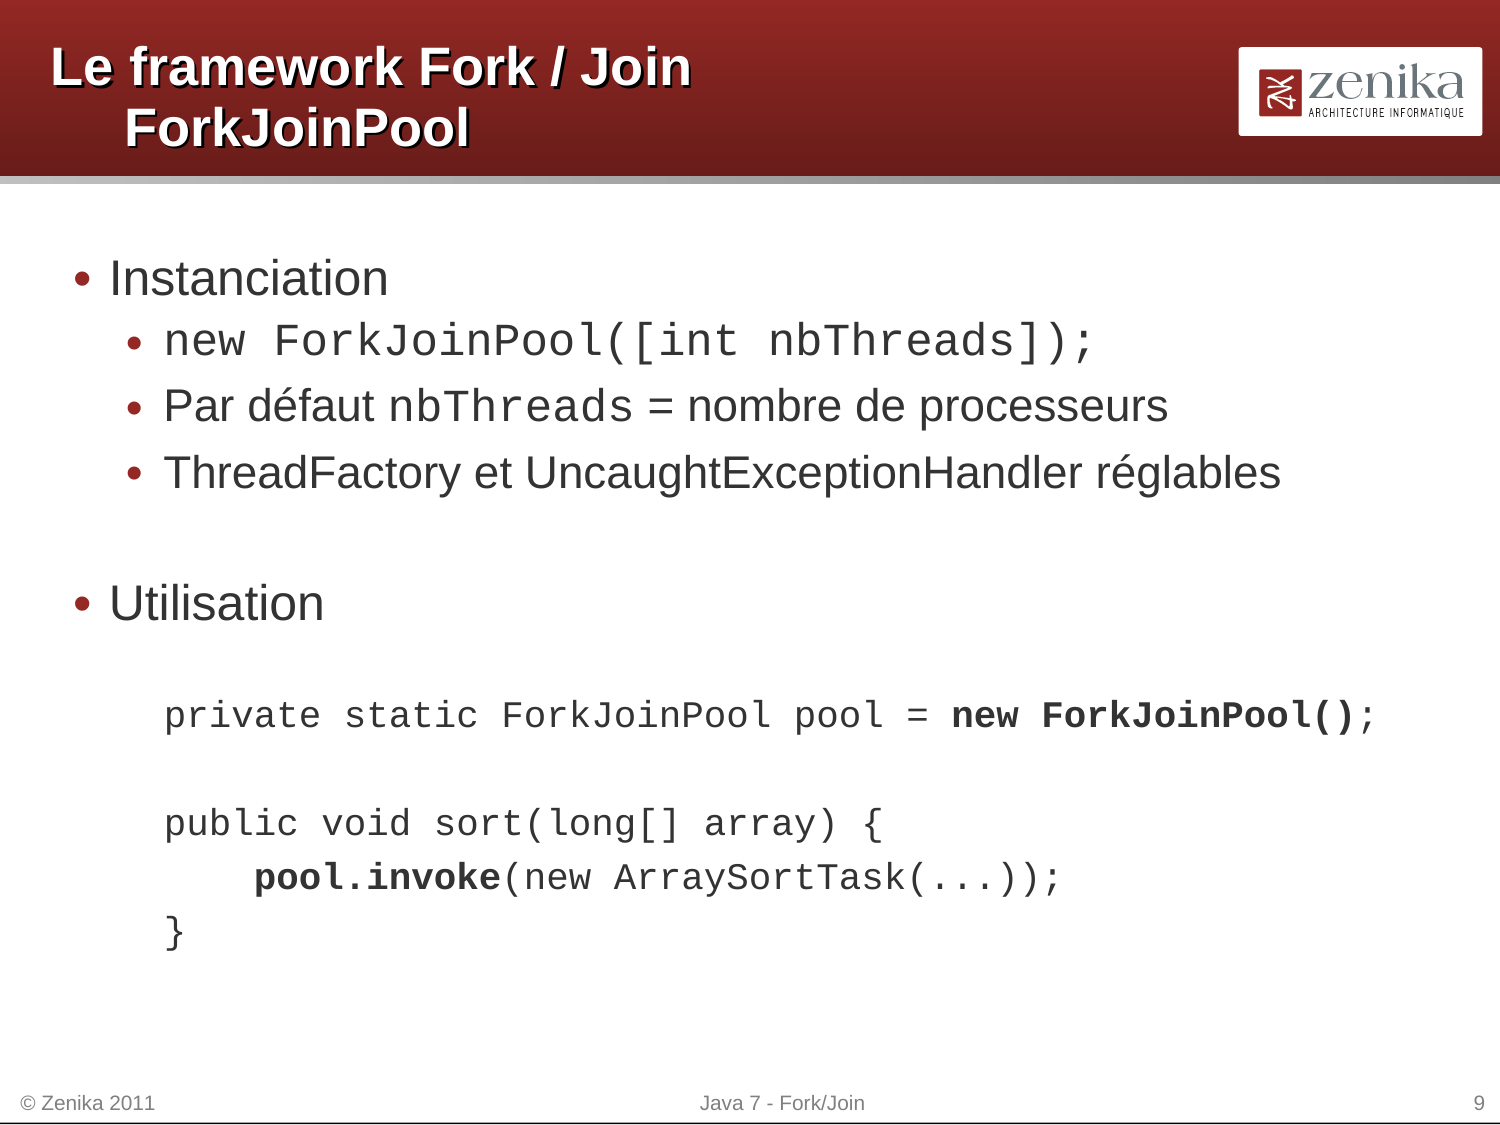

# Le framework Fork / Join ForkJoinPool
Instanciation
new ForkJoinPool([int nbThreads]);
Par défaut nbThreads = nombre de processeurs
ThreadFactory et UncaughtExceptionHandler réglables
Utilisation
 private static ForkJoinPool pool = new ForkJoinPool();
 public void sort(long[] array) {
 pool.invoke(new ArraySortTask(...));
 }